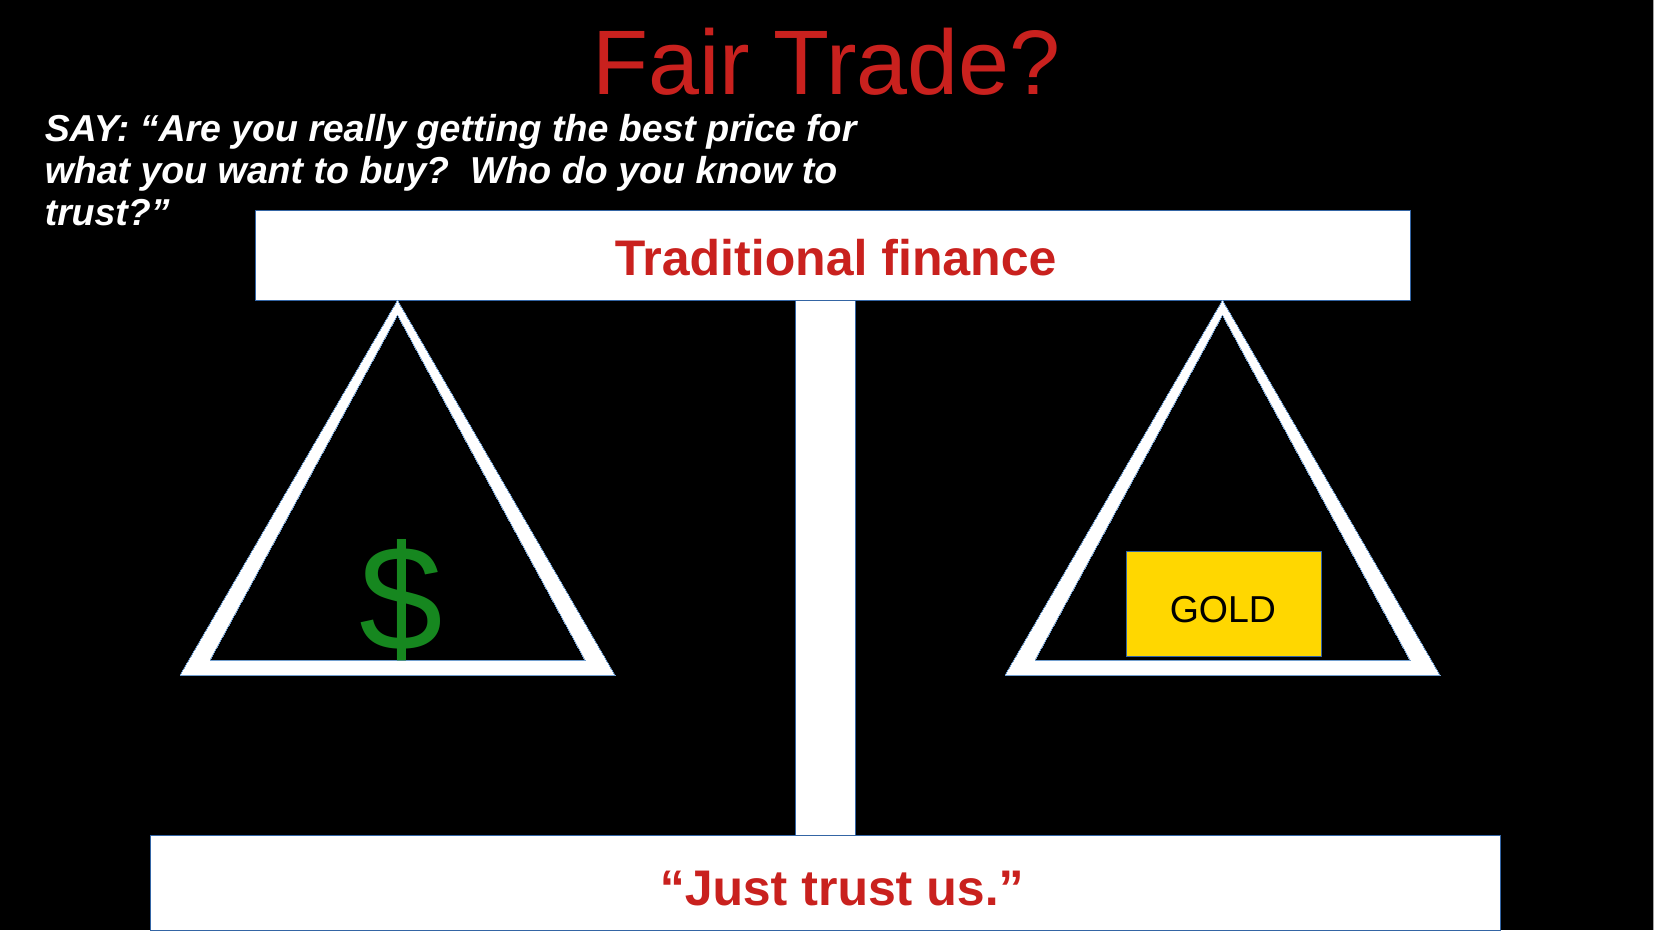

# Fair Trade?
SAY: “Are you really getting the best price for what you want to buy? Who do you know to trust?”
Traditional finance
$
GOLD
“Just trust us.”